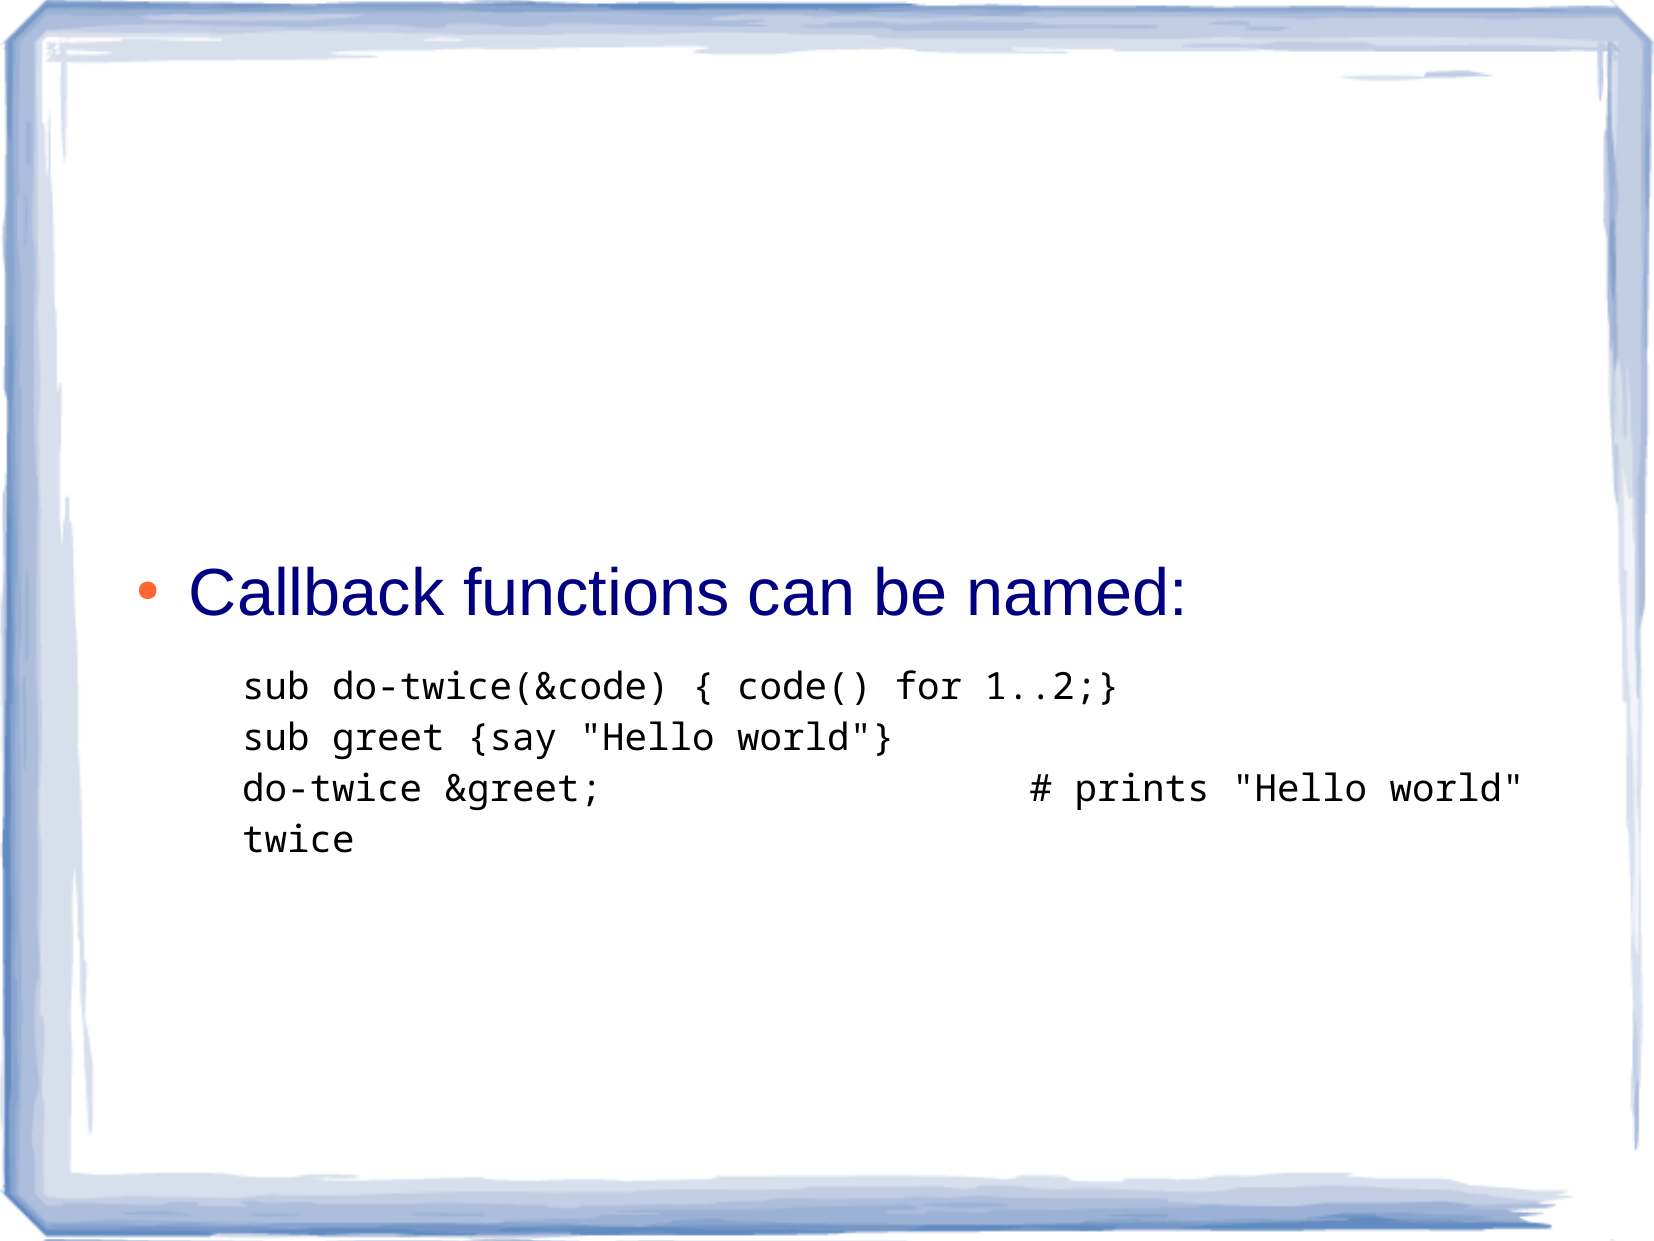

#
Callback functions can be named:
sub do-twice(&code) { code() for 1..2;}
sub greet {say "Hello world"}
do-twice &greet; # prints "Hello world" twice